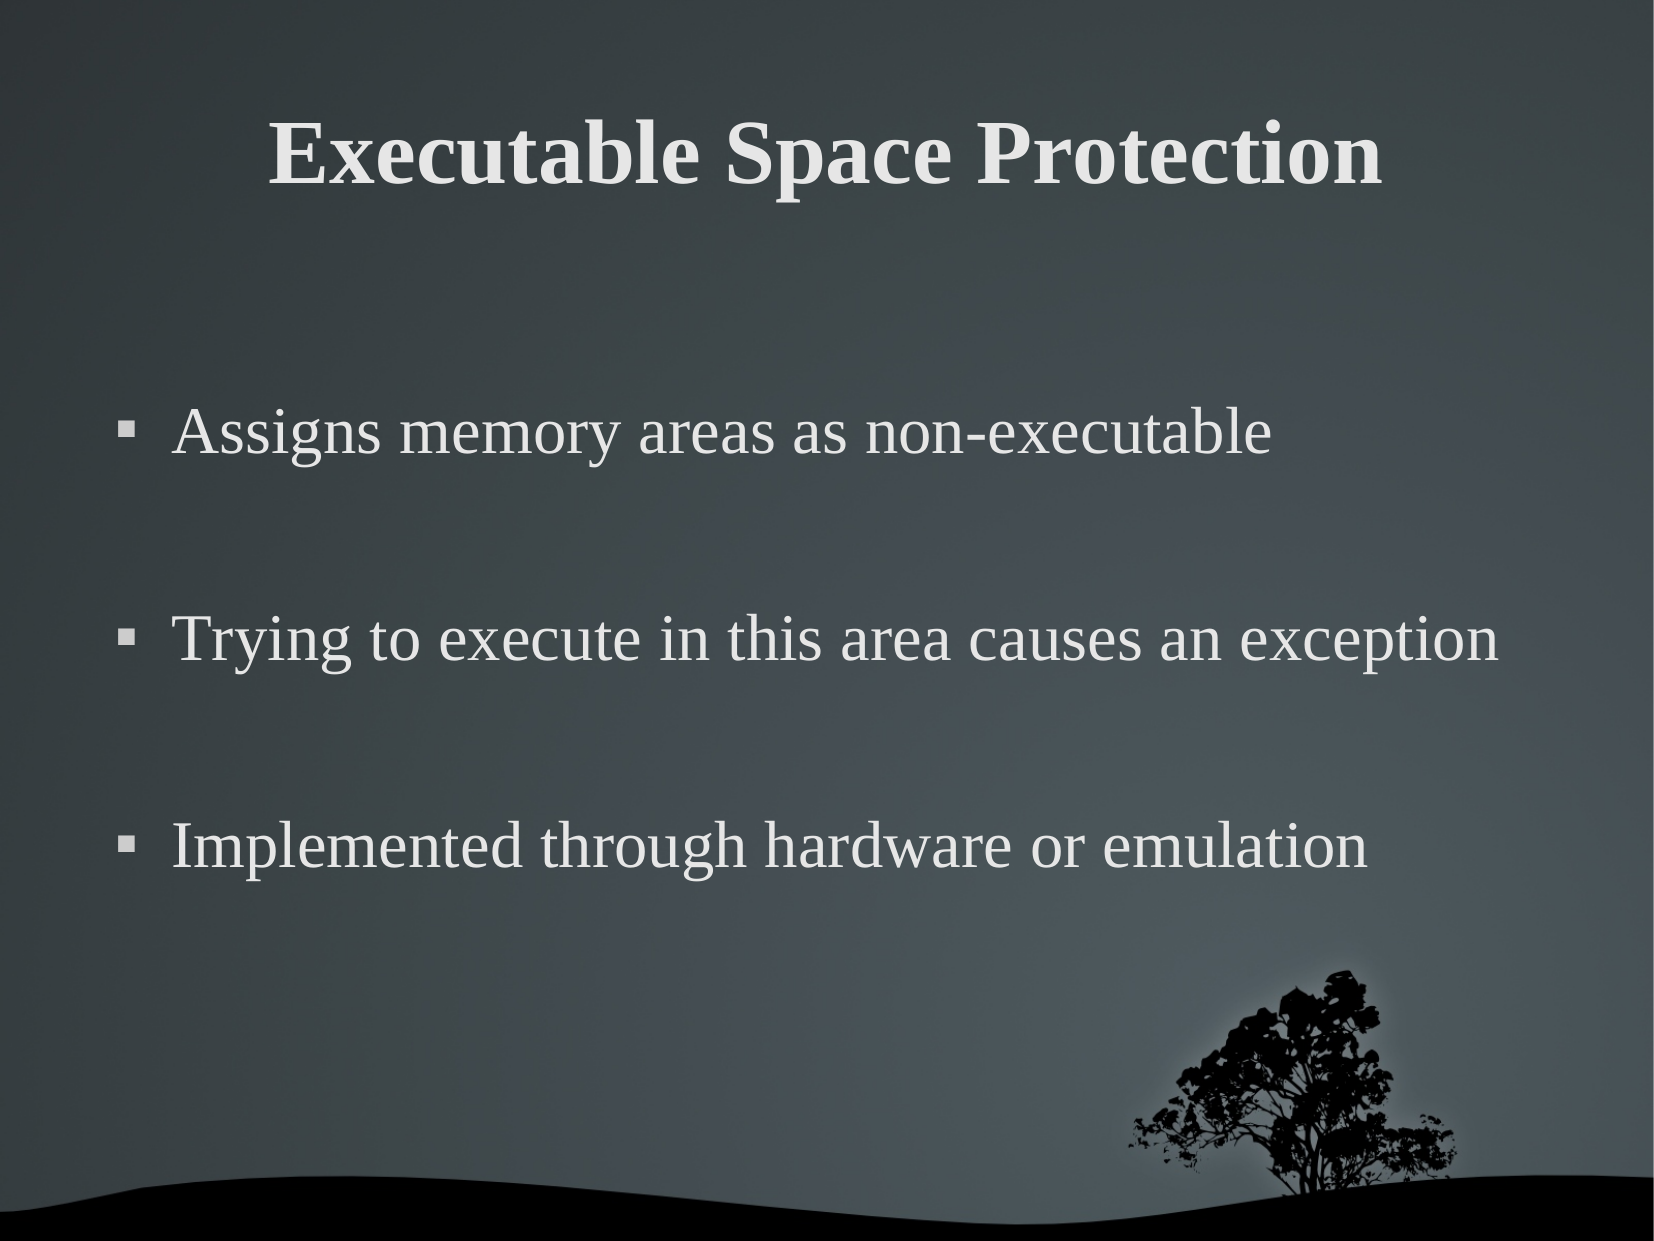

# Executable Space Protection
Assigns memory areas as non-executable
Trying to execute in this area causes an exception
Implemented through hardware or emulation